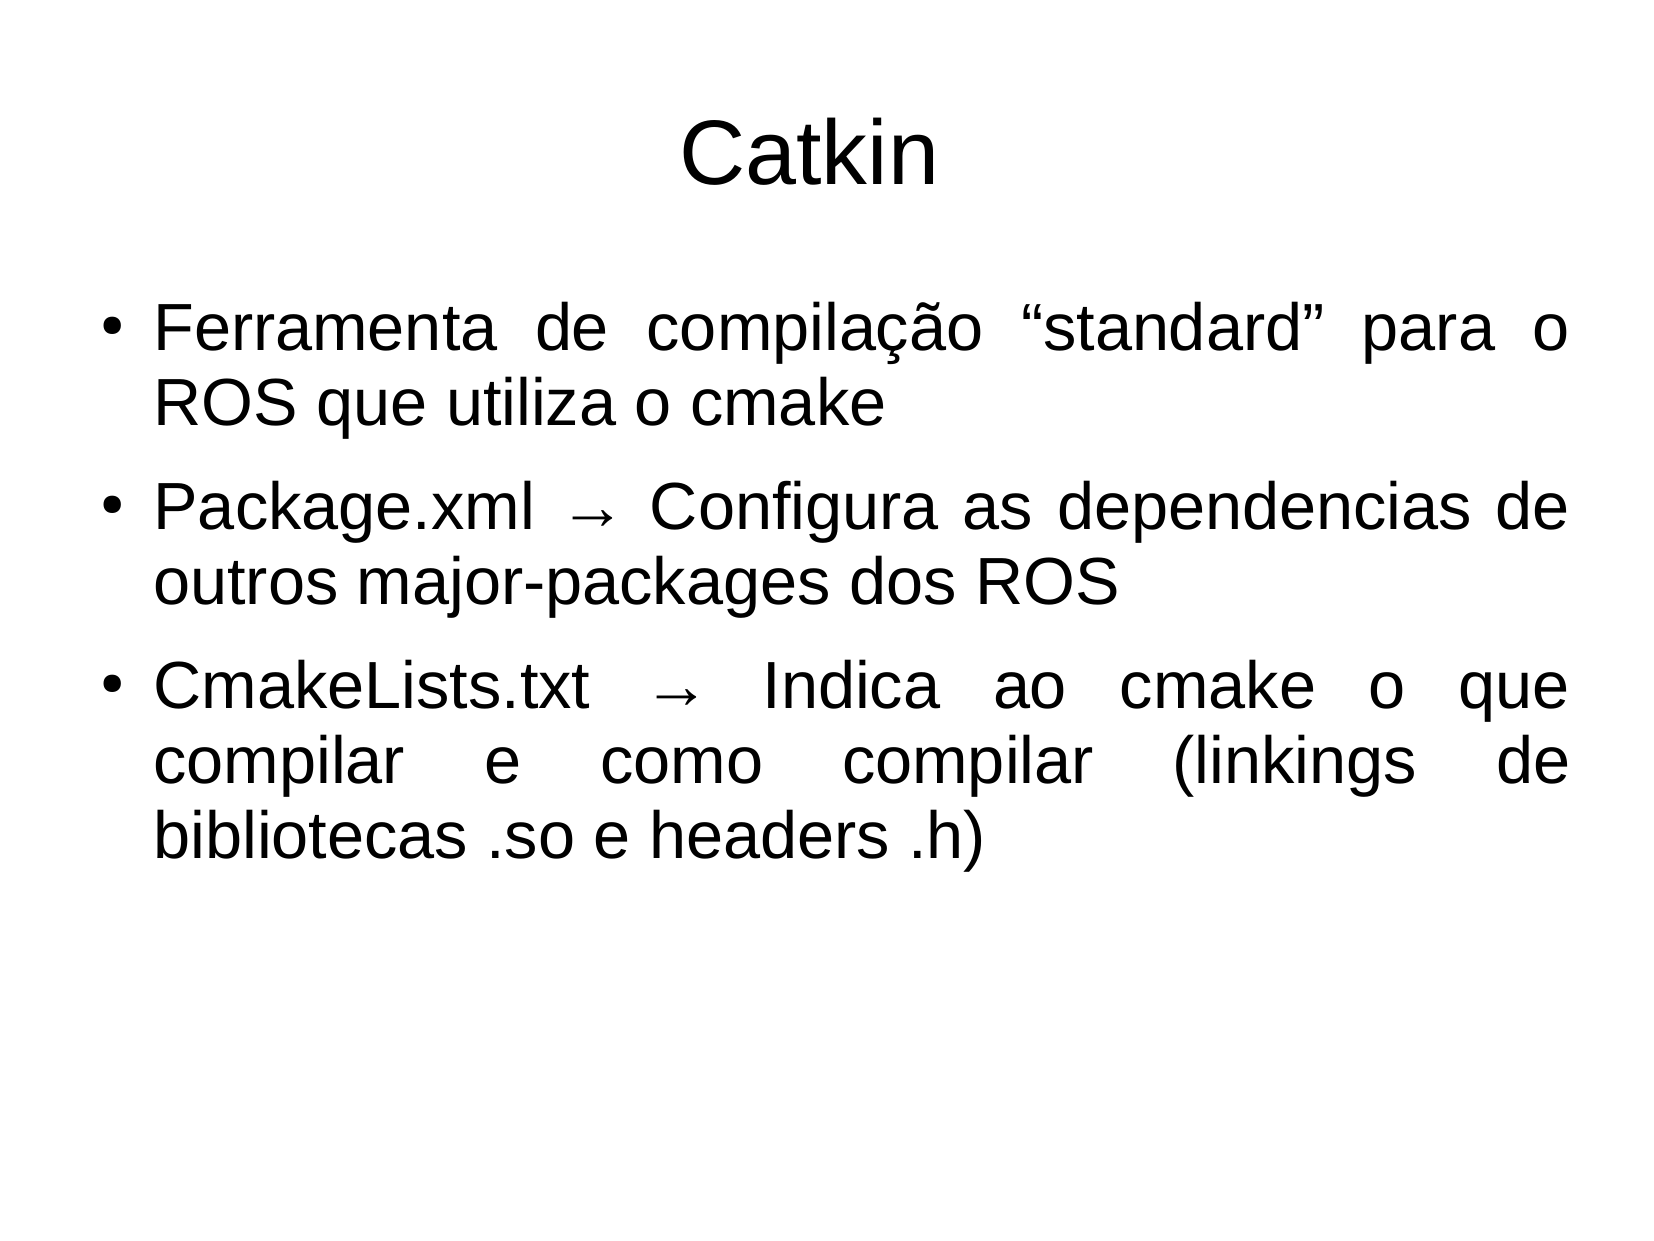

# Catkin
Ferramenta de compilação “standard” para o ROS que utiliza o cmake
Package.xml → Configura as dependencias de outros major-packages dos ROS
CmakeLists.txt → Indica ao cmake o que compilar e como compilar (linkings de bibliotecas .so e headers .h)